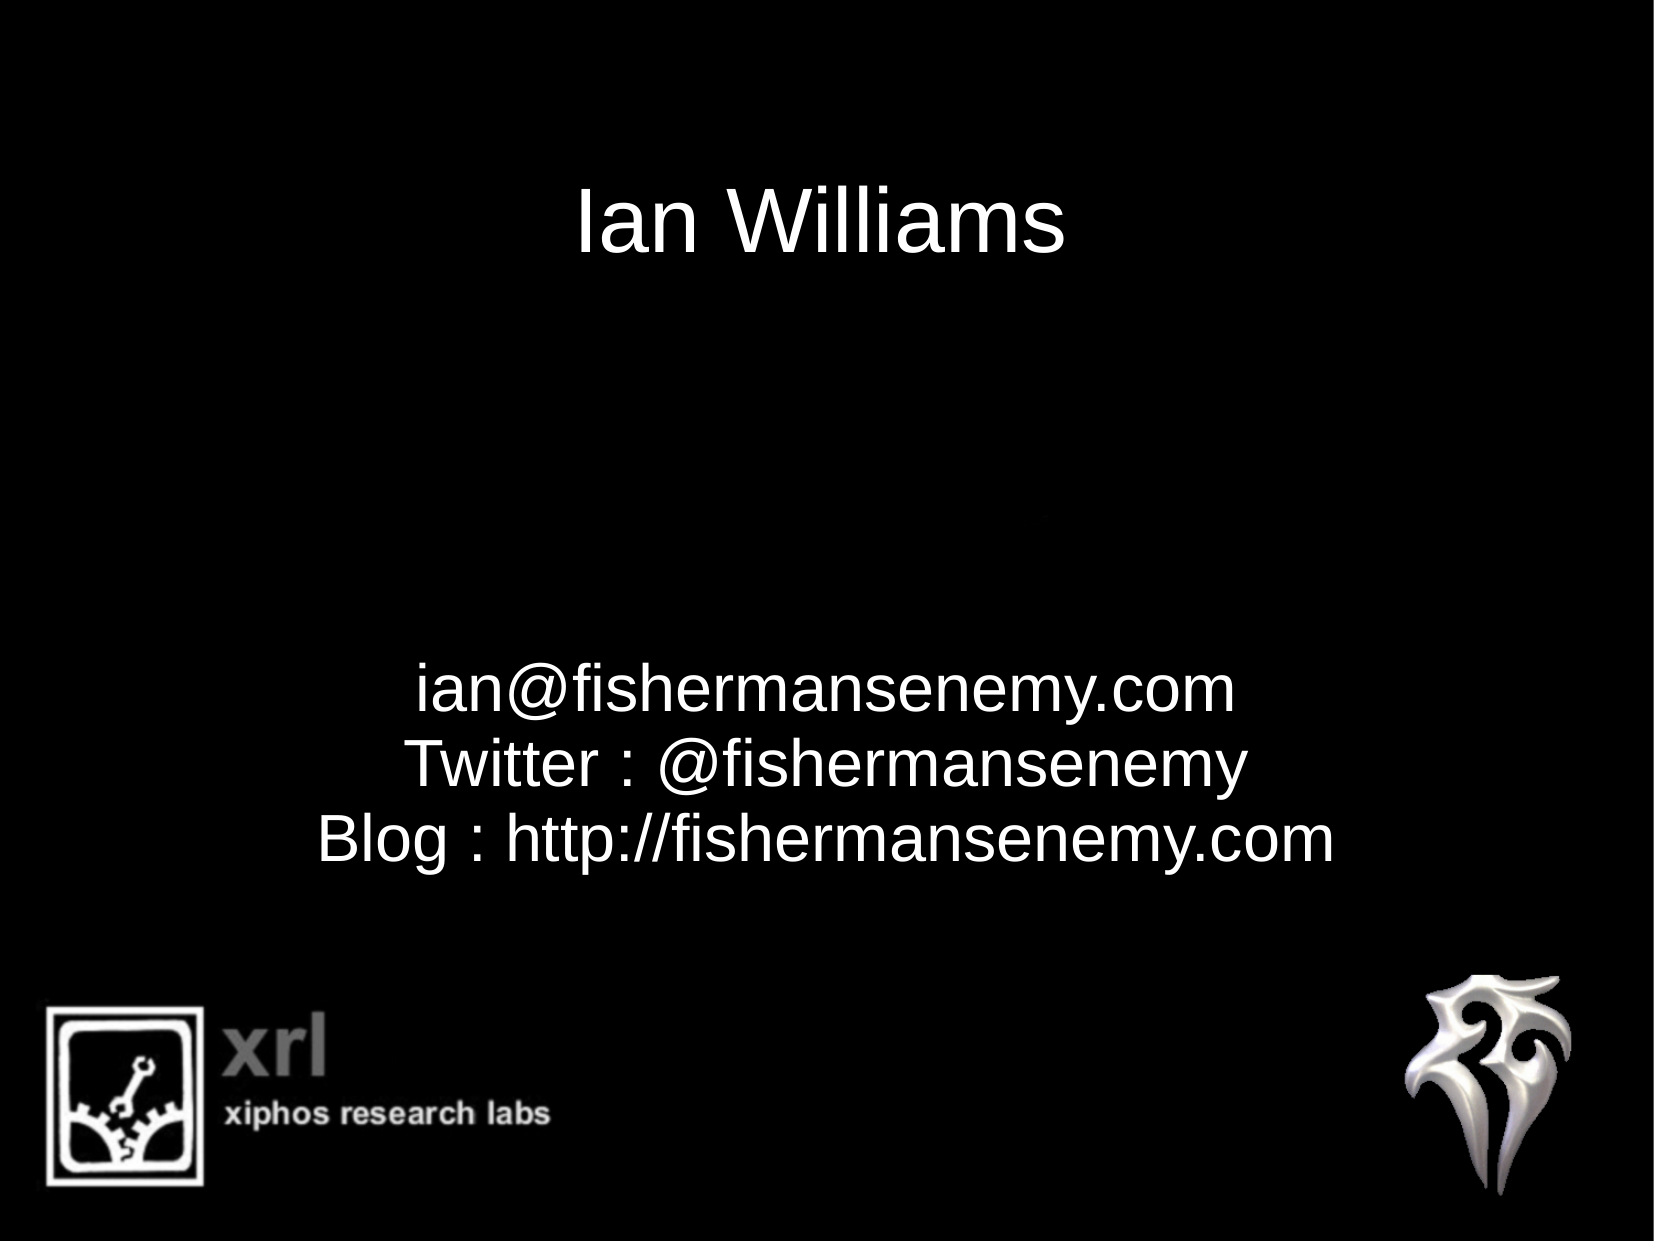

# Ian Williams
ian@fishermansenemy.com
Twitter : @fishermansenemy
Blog : http://fishermansenemy.com